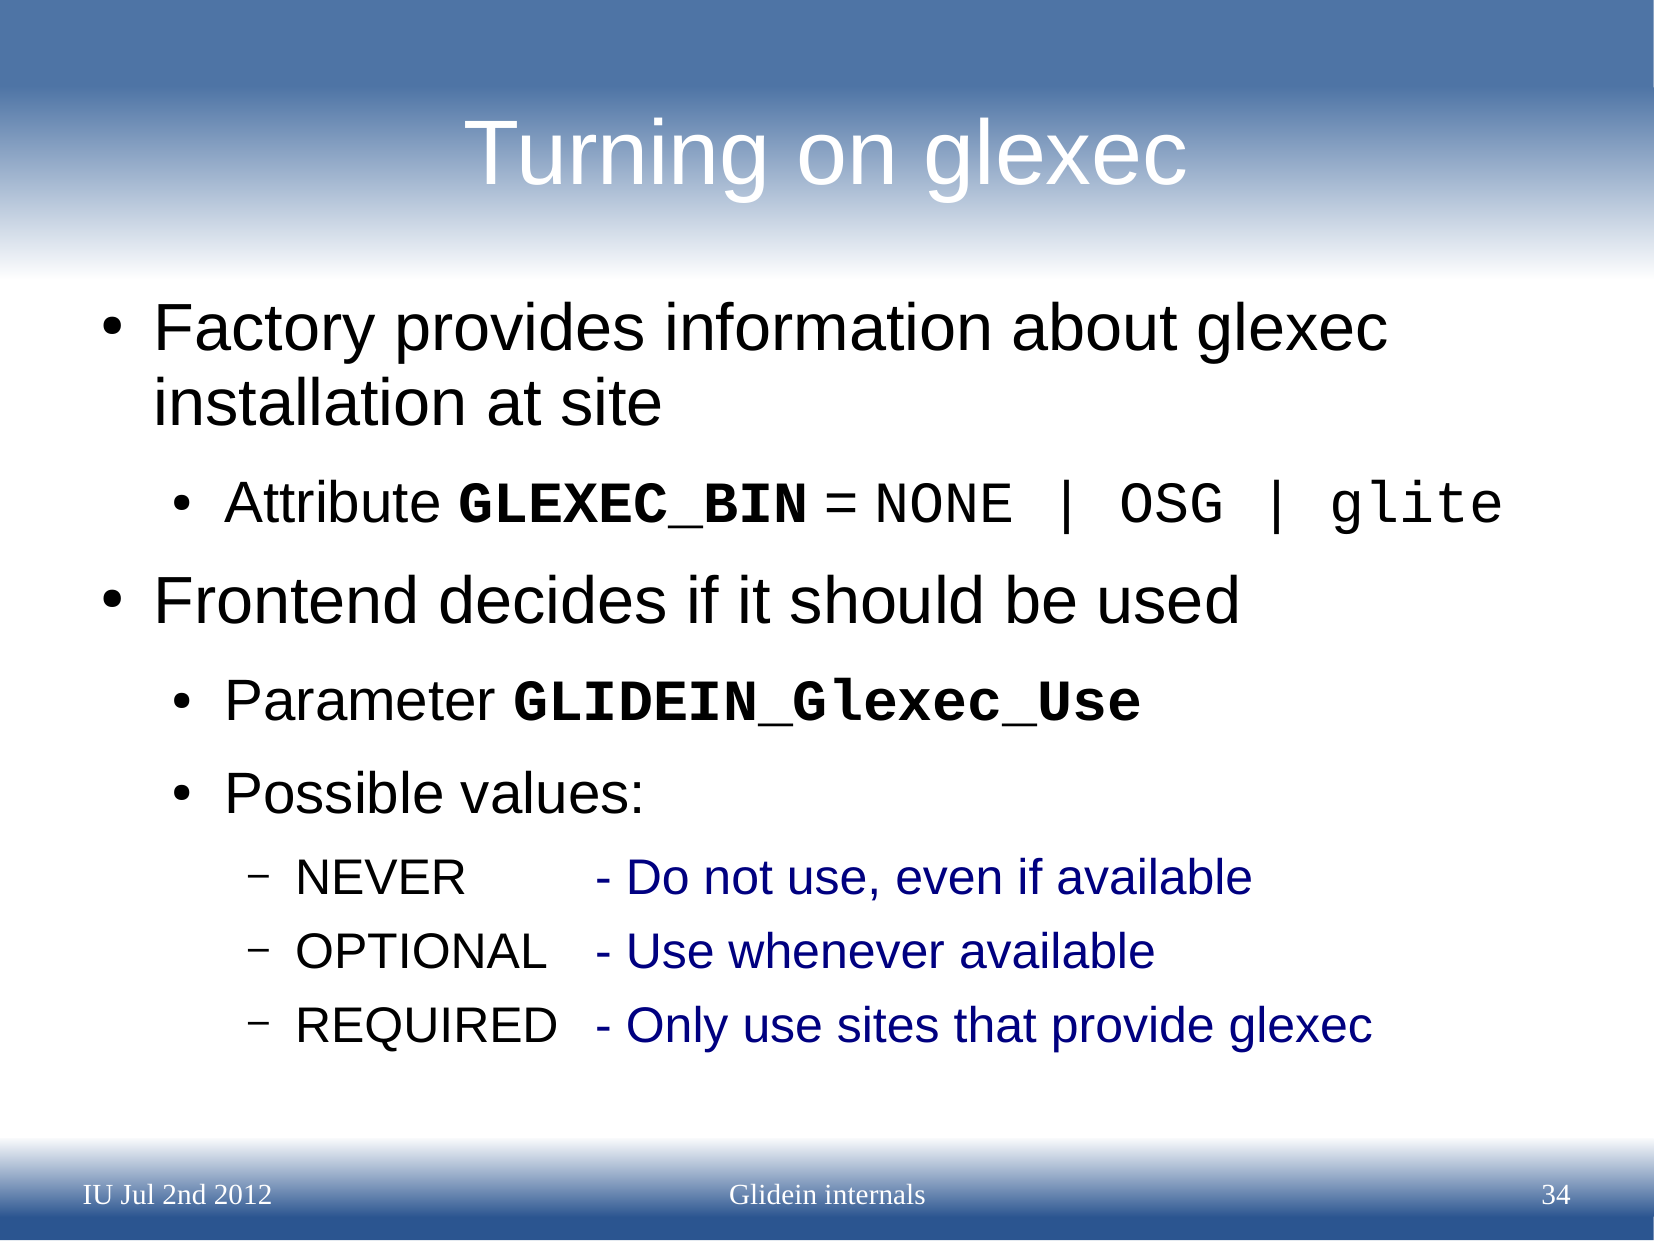

# Turning on glexec
Factory provides information about glexec installation at site
Attribute GLEXEC_BIN = NONE | OSG | glite
Frontend decides if it should be used
Parameter GLIDEIN_Glexec_Use
Possible values:
NEVER 		- Do not use, even if available
OPTIONAL 	- Use whenever available
REQUIRED	- Only use sites that provide glexec
IU Jul 2nd 2012
Glidein internals
34